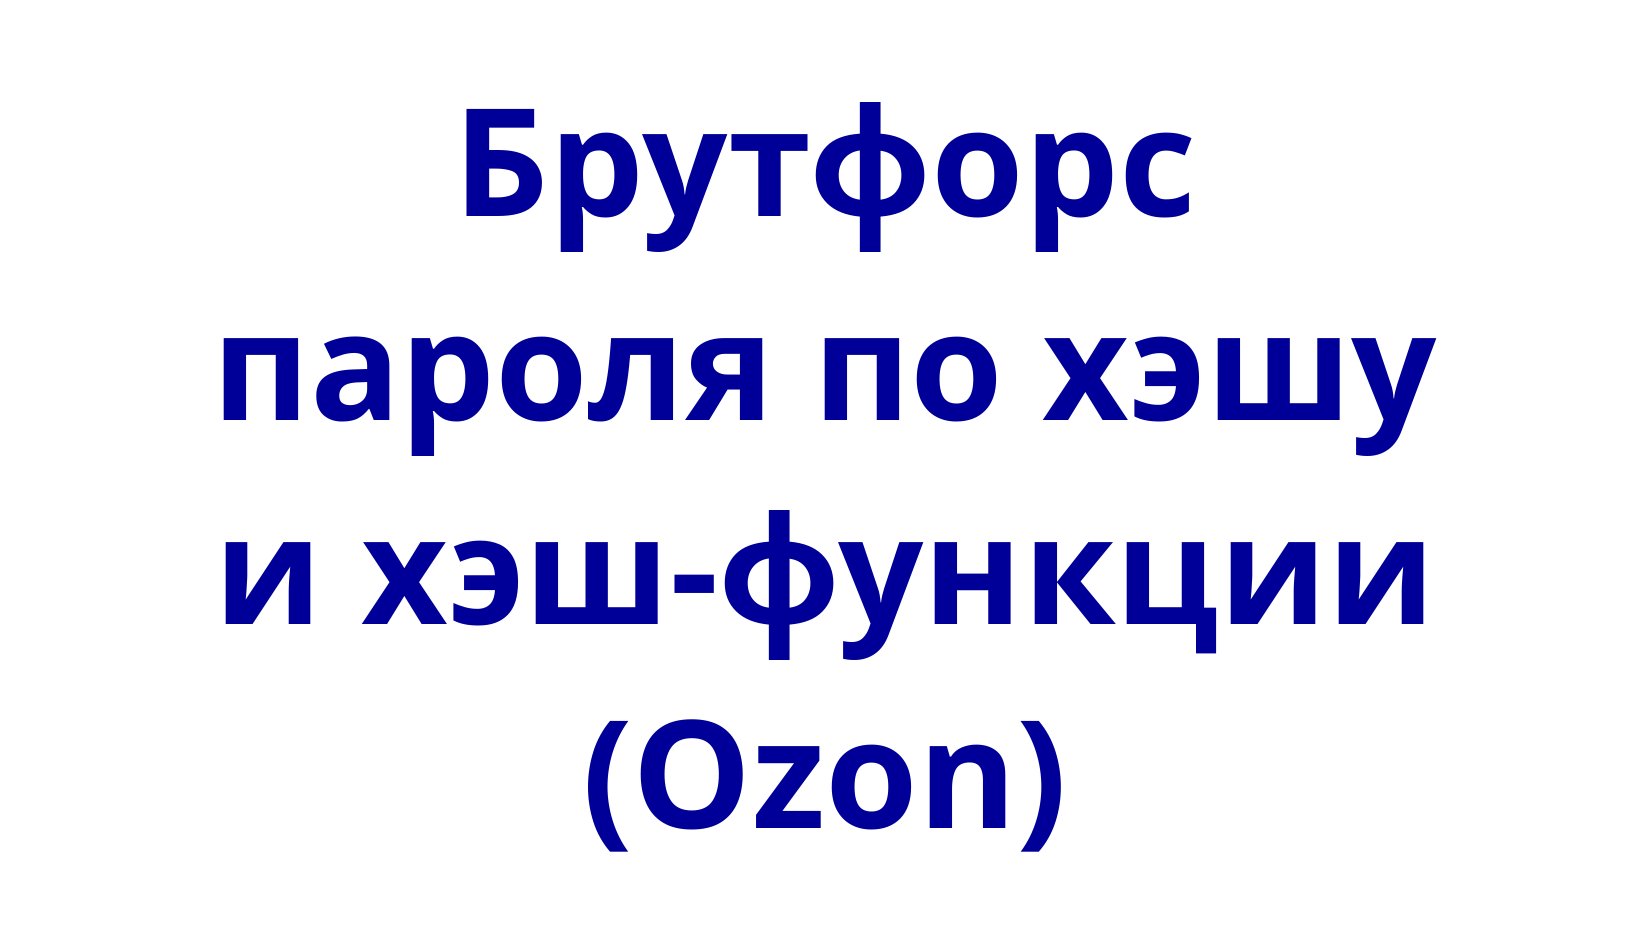

# Брутфорс
пароля по хэшу
и хэш-функции
(Ozon)